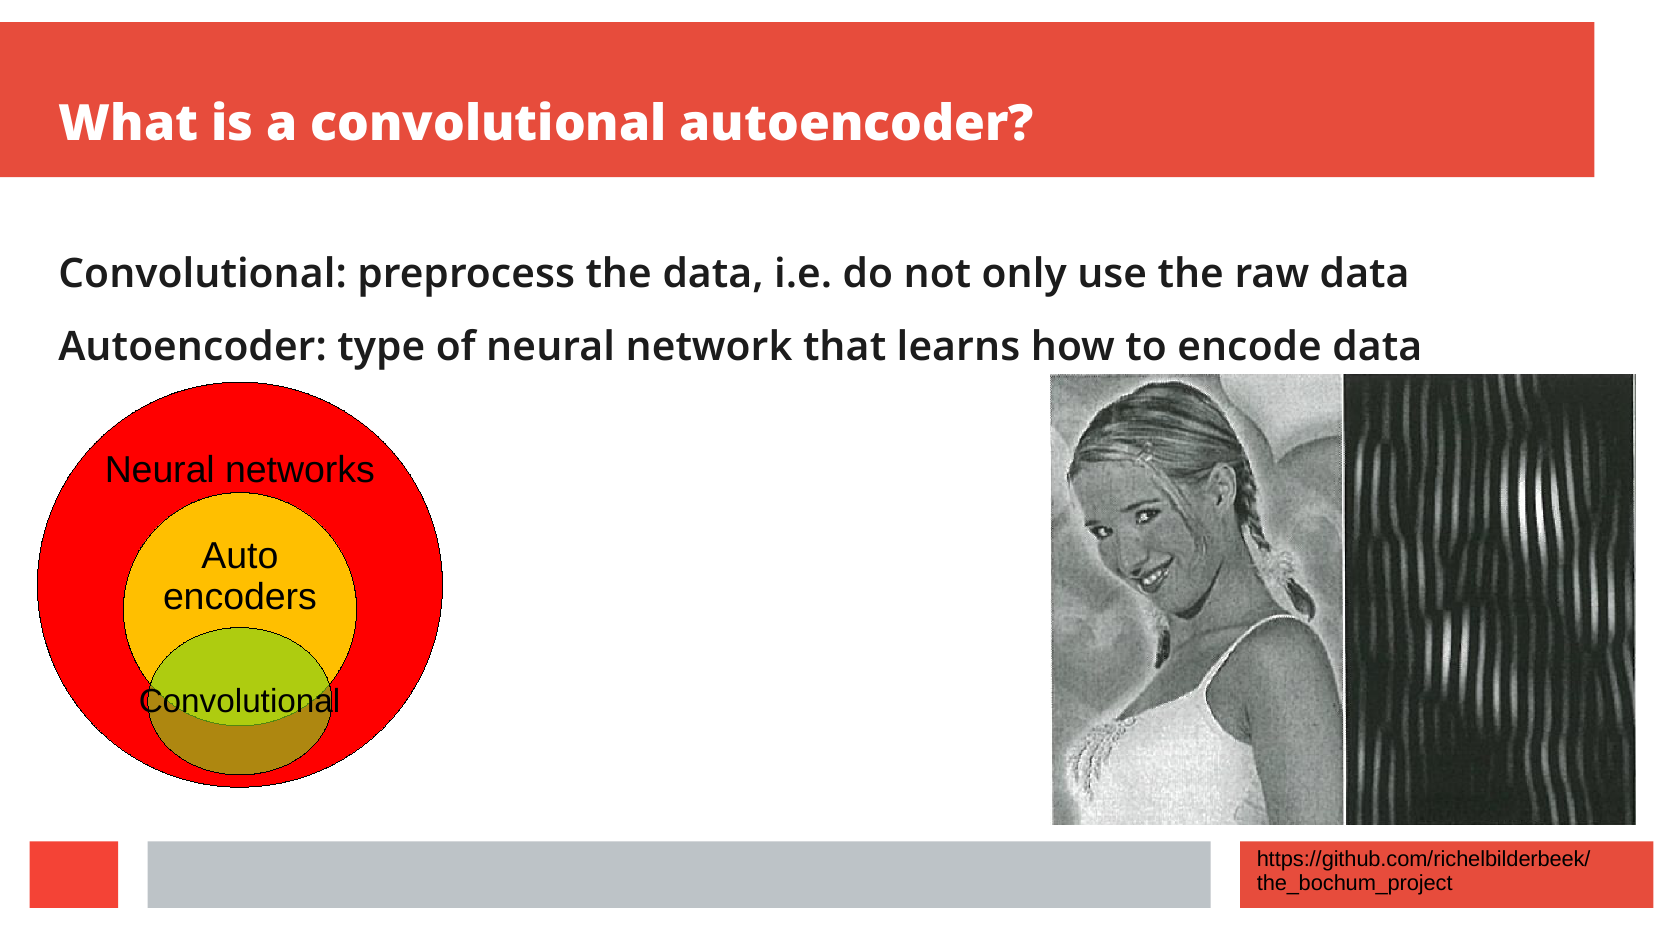

# What is a convolutional autoencoder?
Convolutional: preprocess the data, i.e. do not only use the raw data
Autoencoder: type of neural network that learns how to encode data
Neural networks
Auto
encoders
Auto
encoders
Convolutional
https://github.com/richelbilderbeek/
the_bochum_project